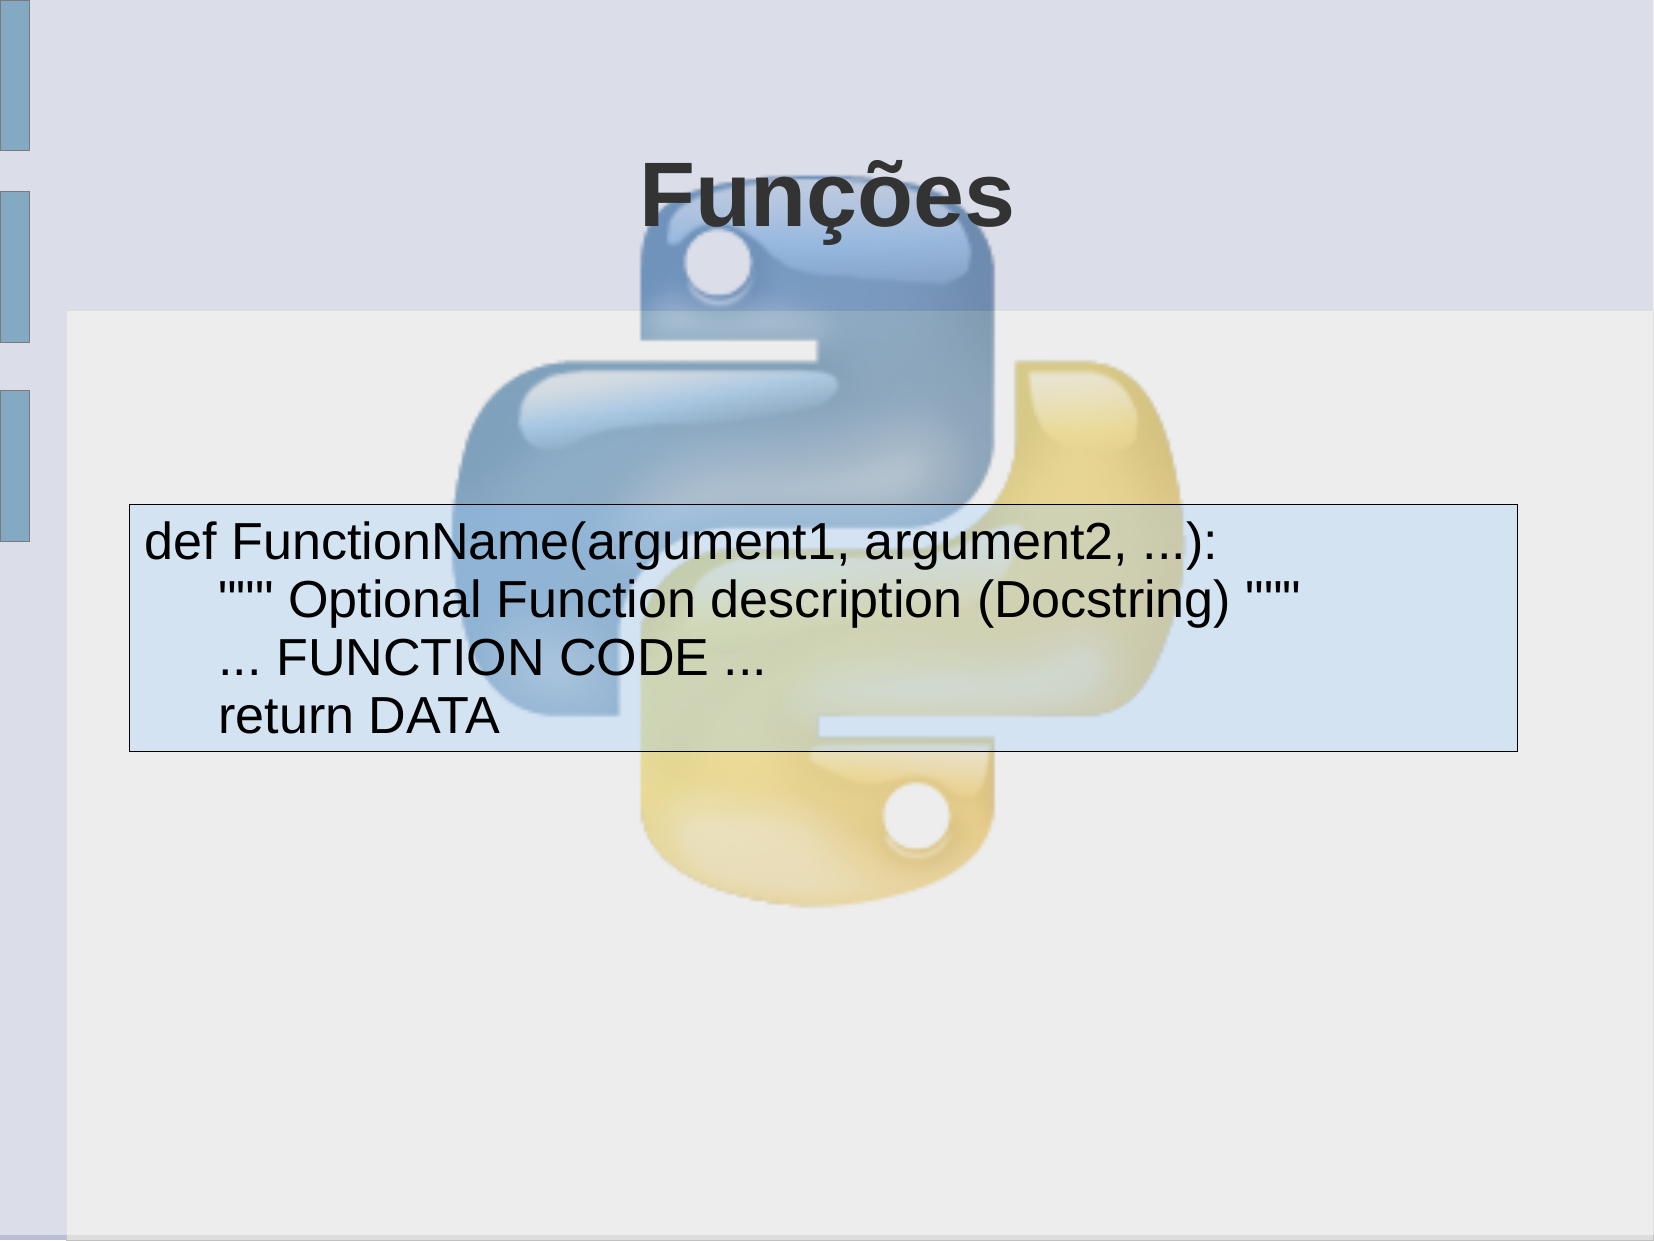

# Funções
def FunctionName(argument1, argument2, ...):
	""" Optional Function description (Docstring) """
	... FUNCTION CODE ...
	return DATA